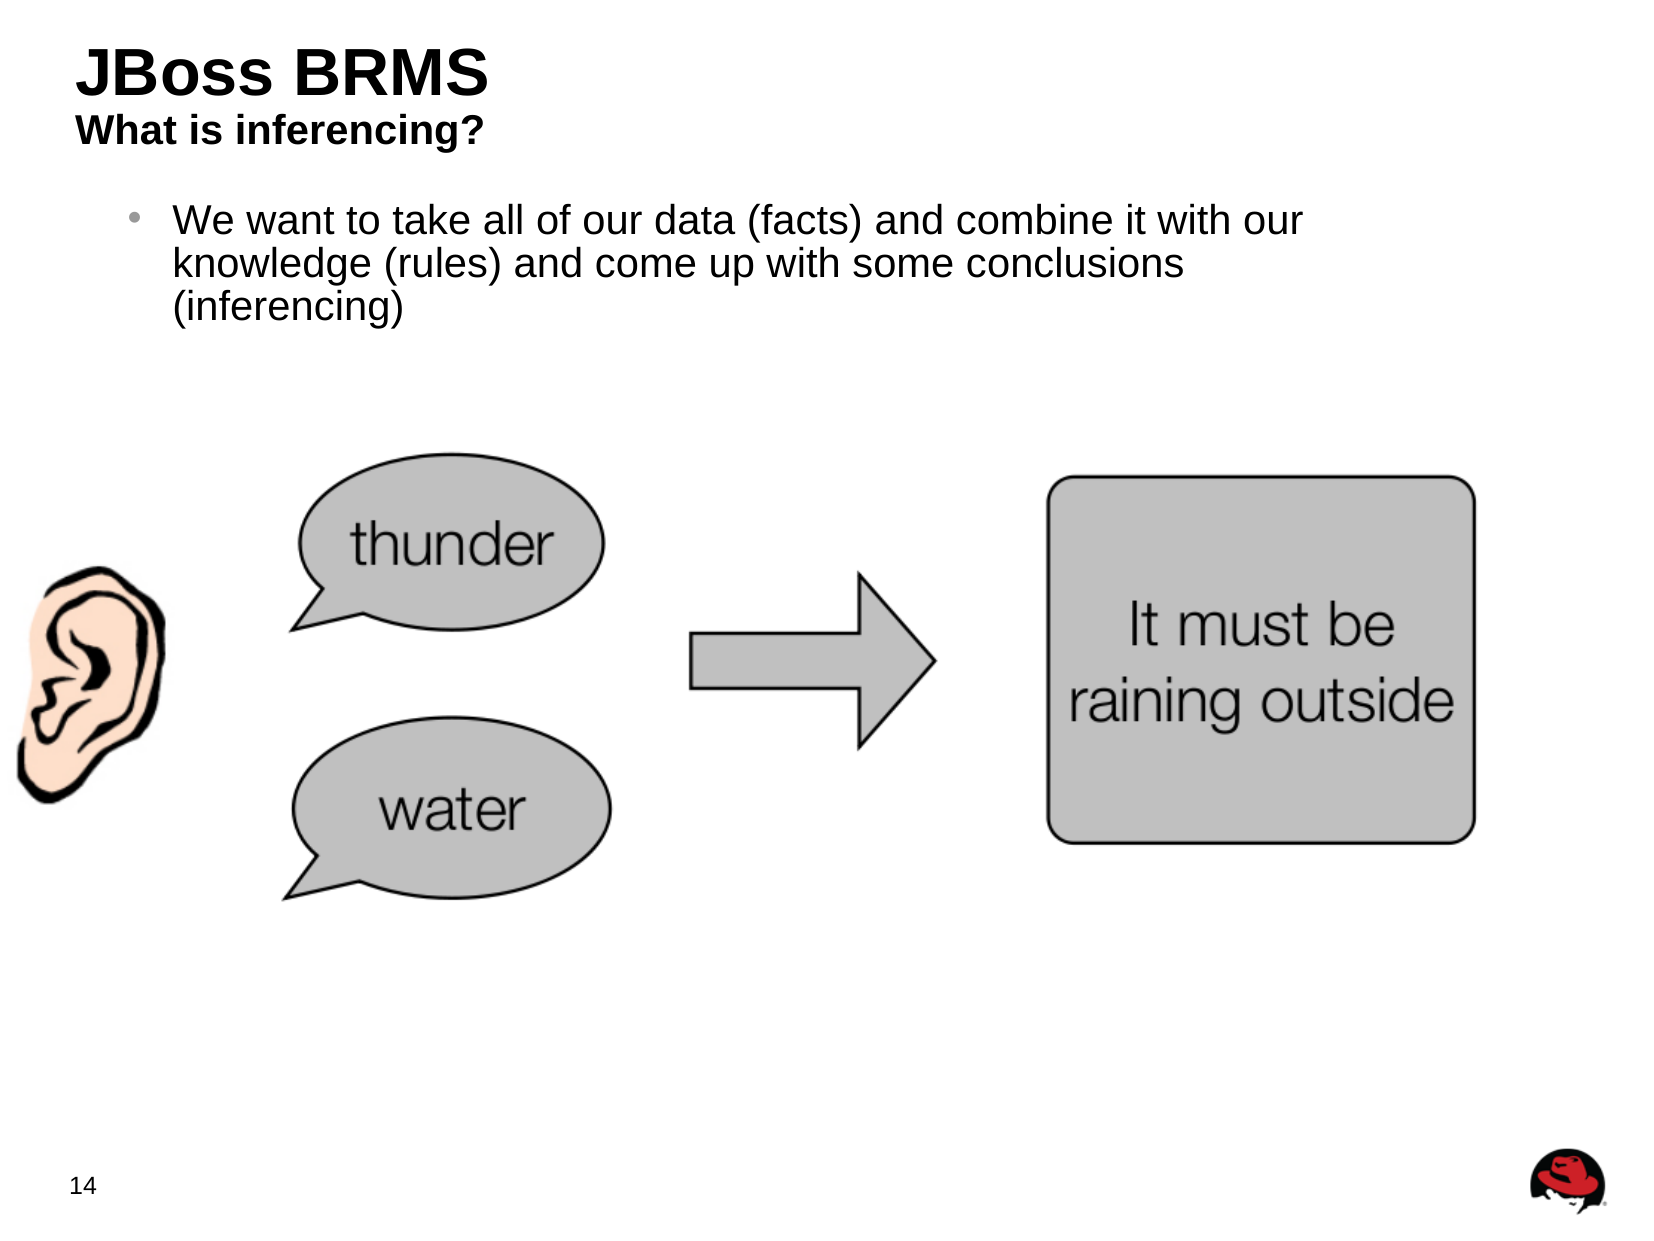

# JBoss BRMS What is inferencing?
We want to take all of our data (facts) and combine it with our knowledge (rules) and come up with some conclusions (inferencing)